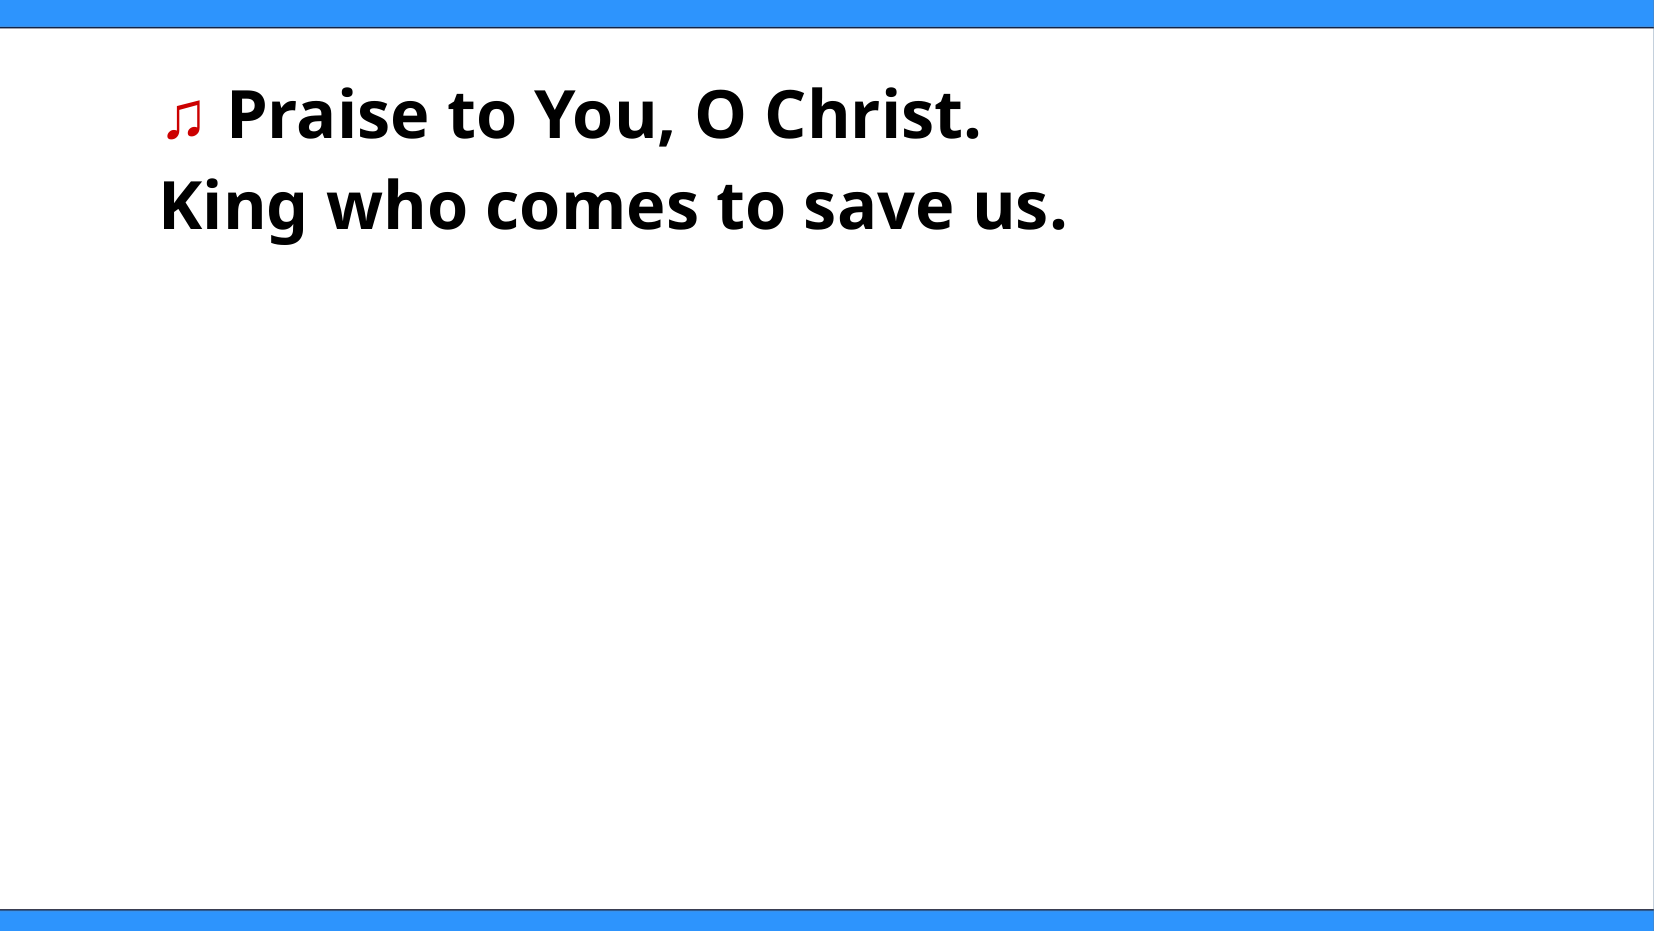

♫ Praise to You, O Christ.
 King who comes to save us.